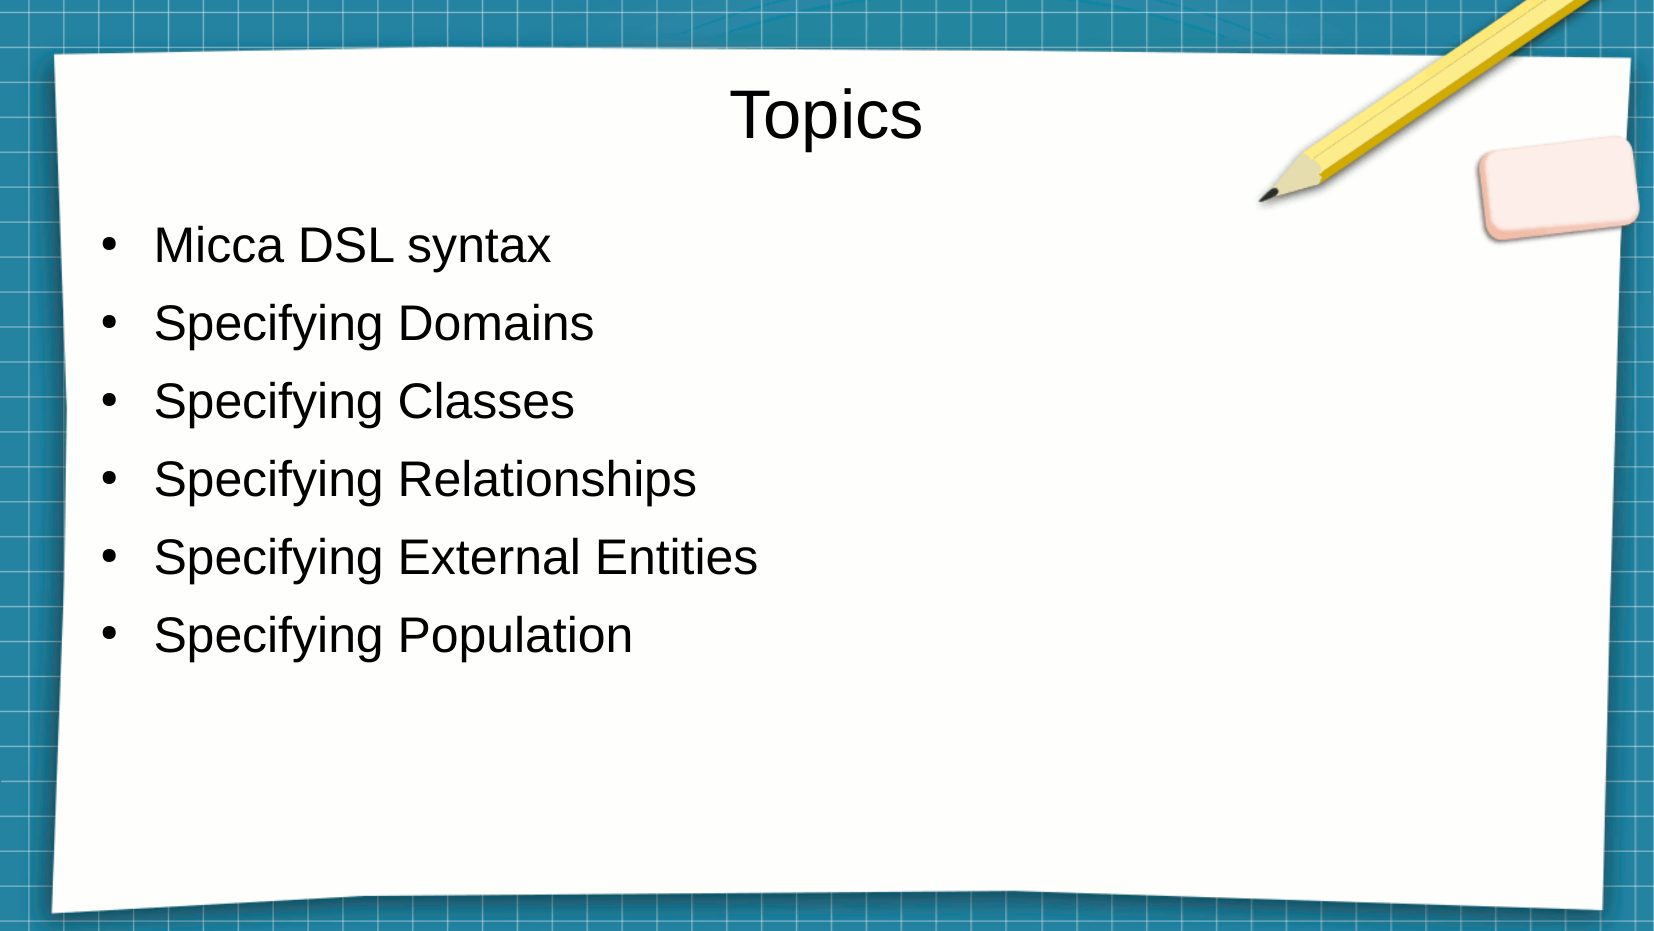

# Topics
Micca DSL syntax
Specifying Domains
Specifying Classes
Specifying Relationships
Specifying External Entities
Specifying Population